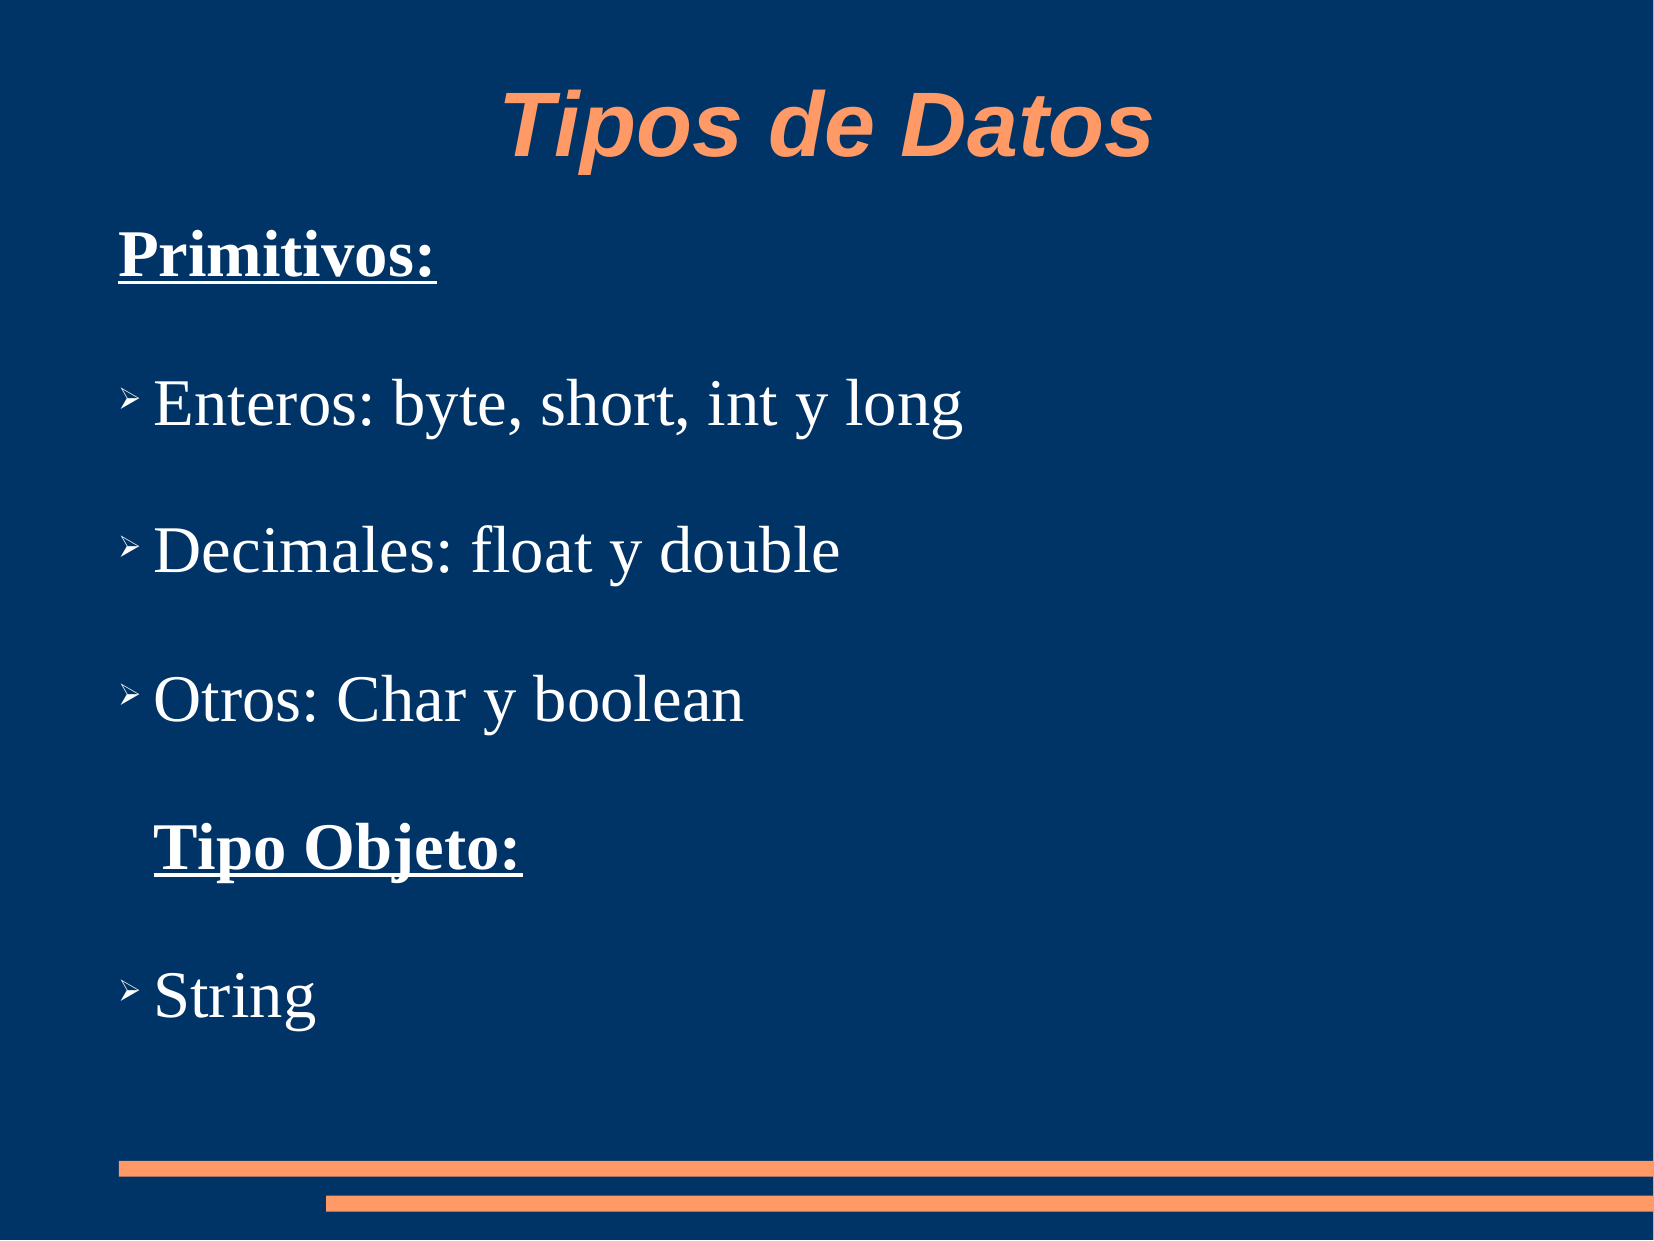

# Tipos de Datos
Primitivos:
Enteros: byte, short, int y long
Decimales: float y double
Otros: Char y boolean
Tipo Objeto:
String